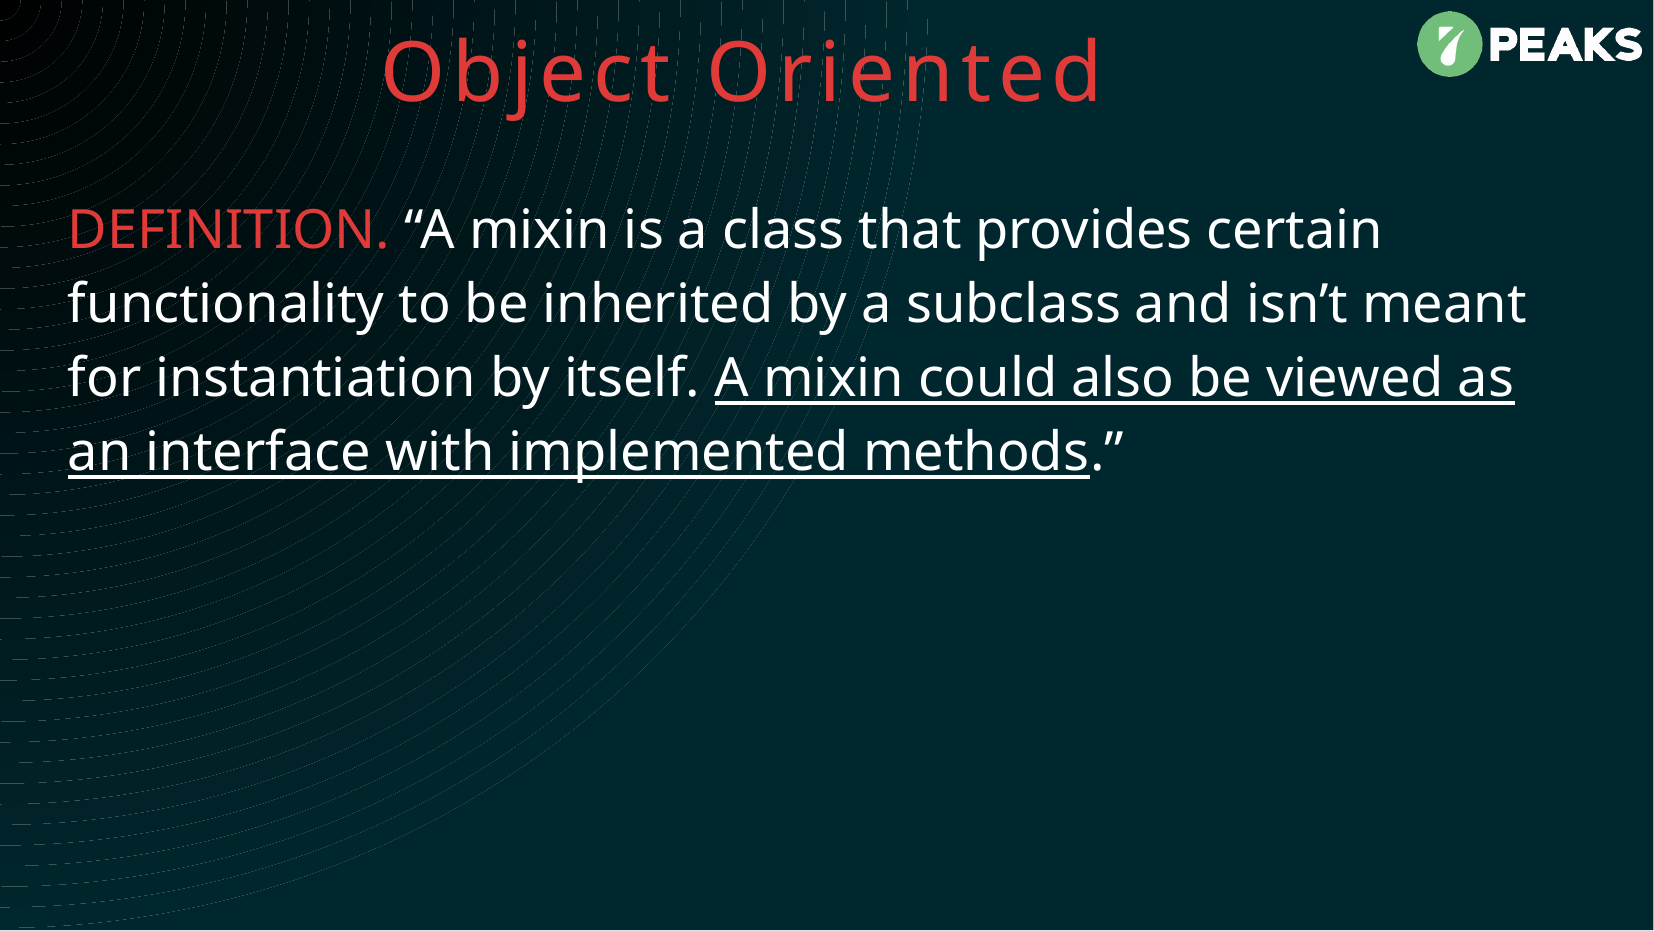

Object Oriented
DEFINITION. “A mixin is a class that provides certain functionality to be inherited by a subclass and isn’t meant for instantiation by itself. A mixin could also be viewed as an interface with implemented methods.”